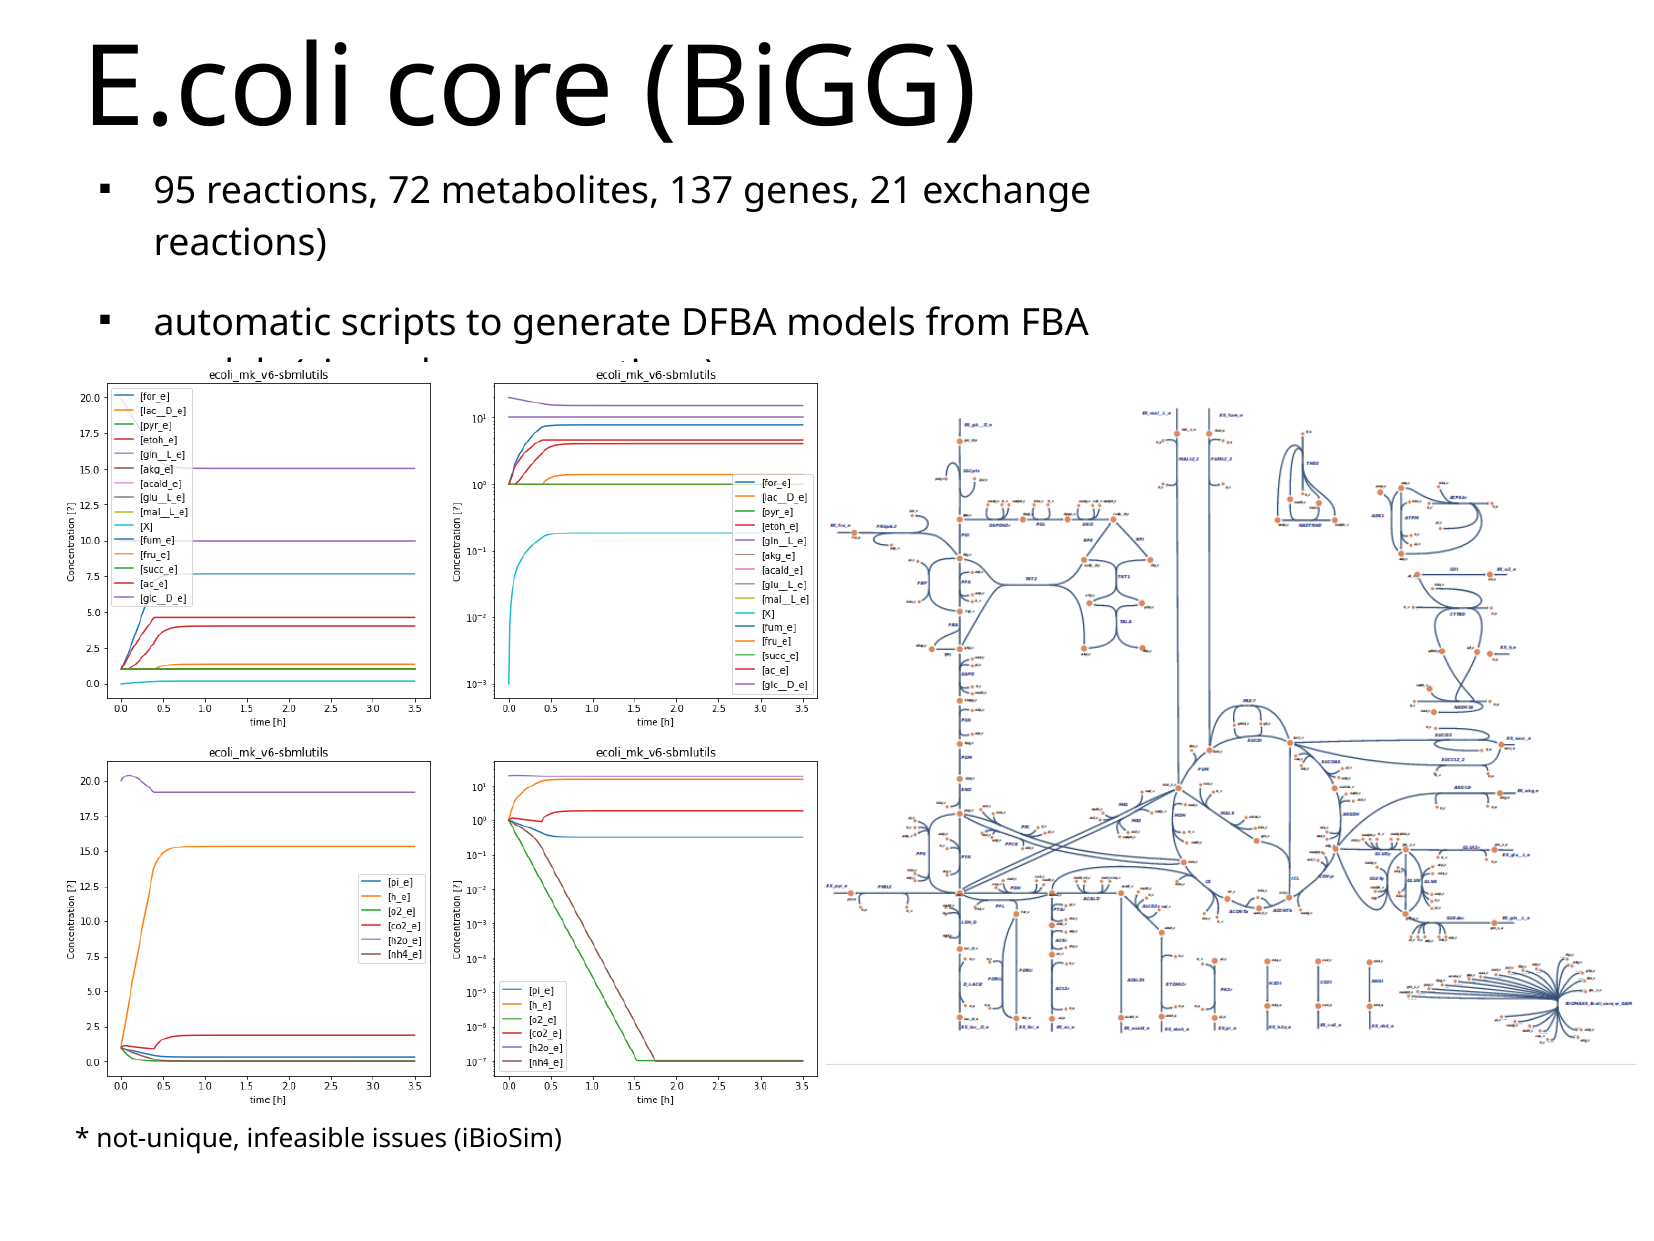

# E.coli core (BiGG)
95 reactions, 72 metabolites, 137 genes, 21 exchange reactions)
automatic scripts to generate DFBA models from FBA models (via exchange reactions)
* not-unique, infeasible issues (iBioSim)